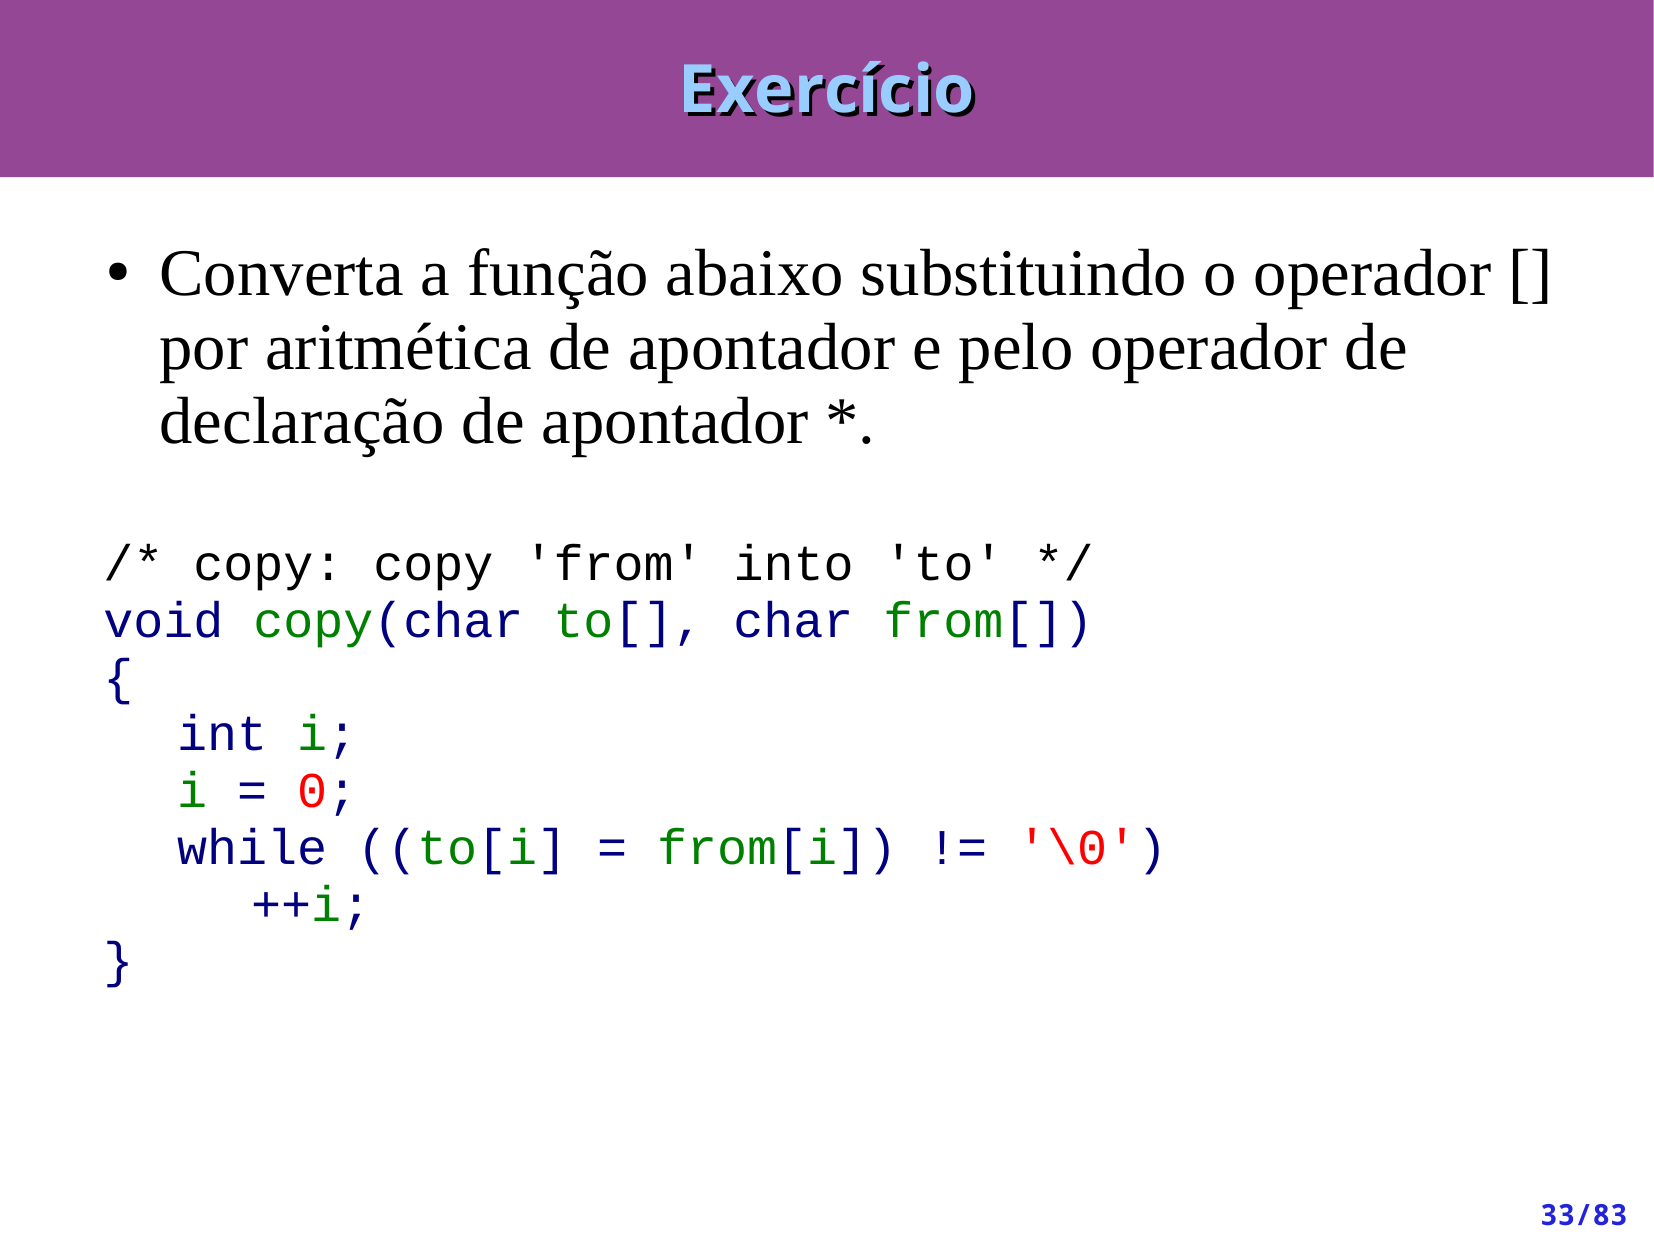

# Exercício
Converta a função abaixo substituindo o operador [] por aritmética de apontador e pelo operador de declaração de apontador *.
/* copy: copy 'from' into 'to' */
void copy(char to[], char from[])
{
	int i;
	i = 0;
	while ((to[i] = from[i]) != '\0')
		++i;
}
33